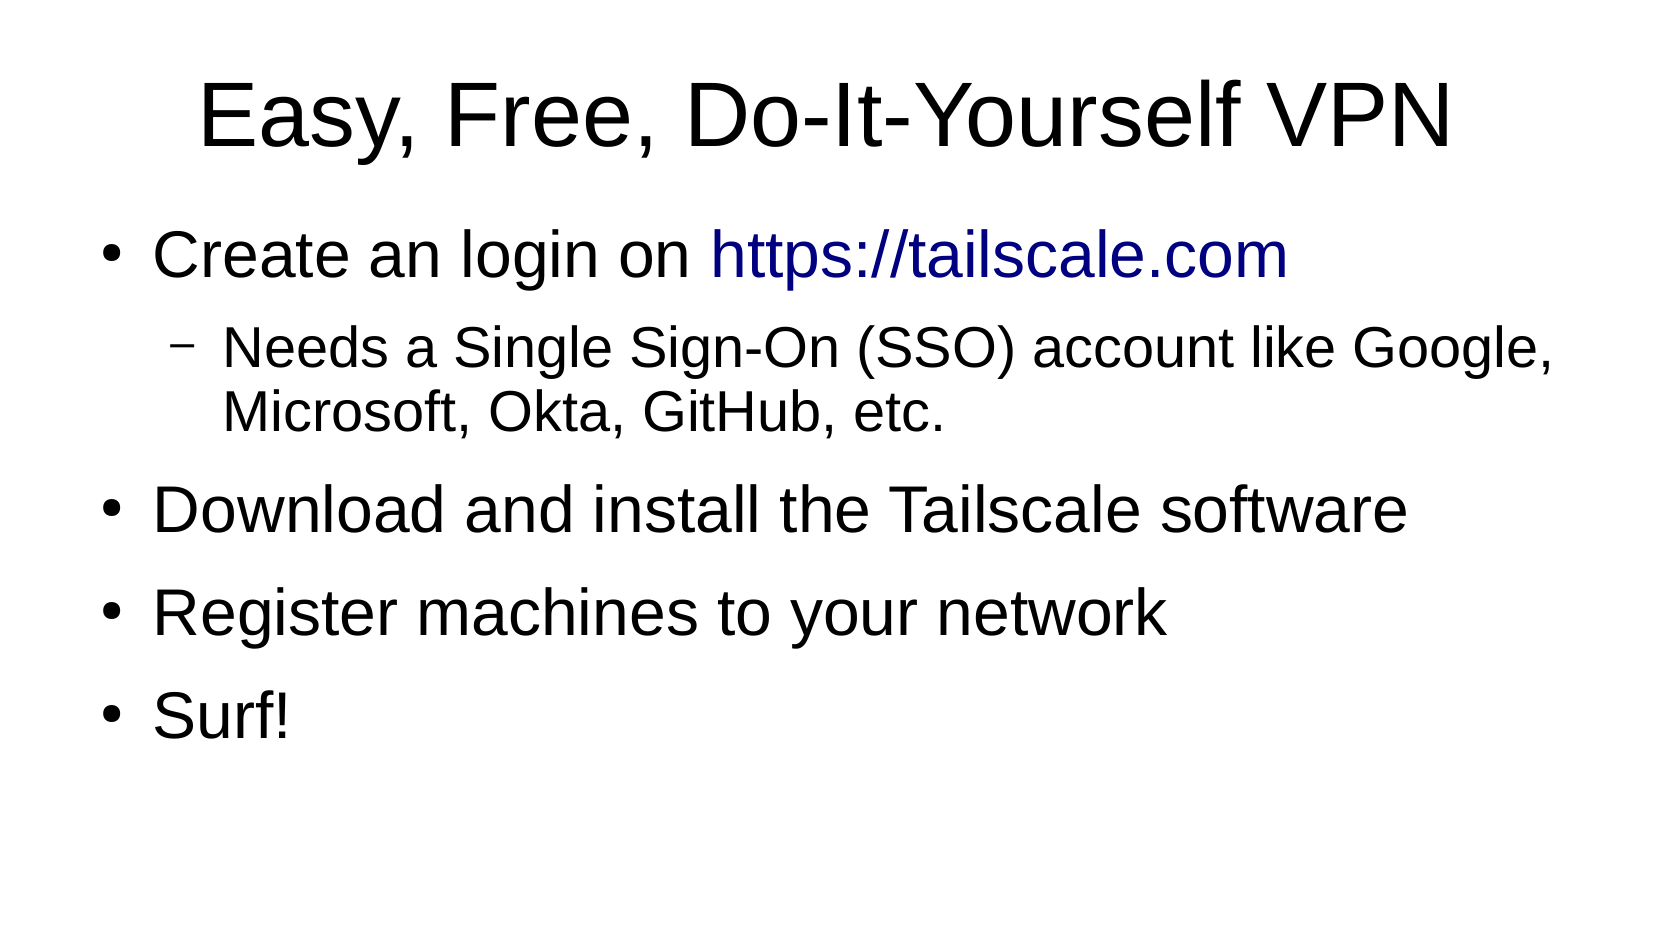

# Easy, Free, Do-It-Yourself VPN
Create an login on https://tailscale.com
Needs a Single Sign-On (SSO) account like Google, Microsoft, Okta, GitHub, etc.
Download and install the Tailscale software
Register machines to your network
Surf!